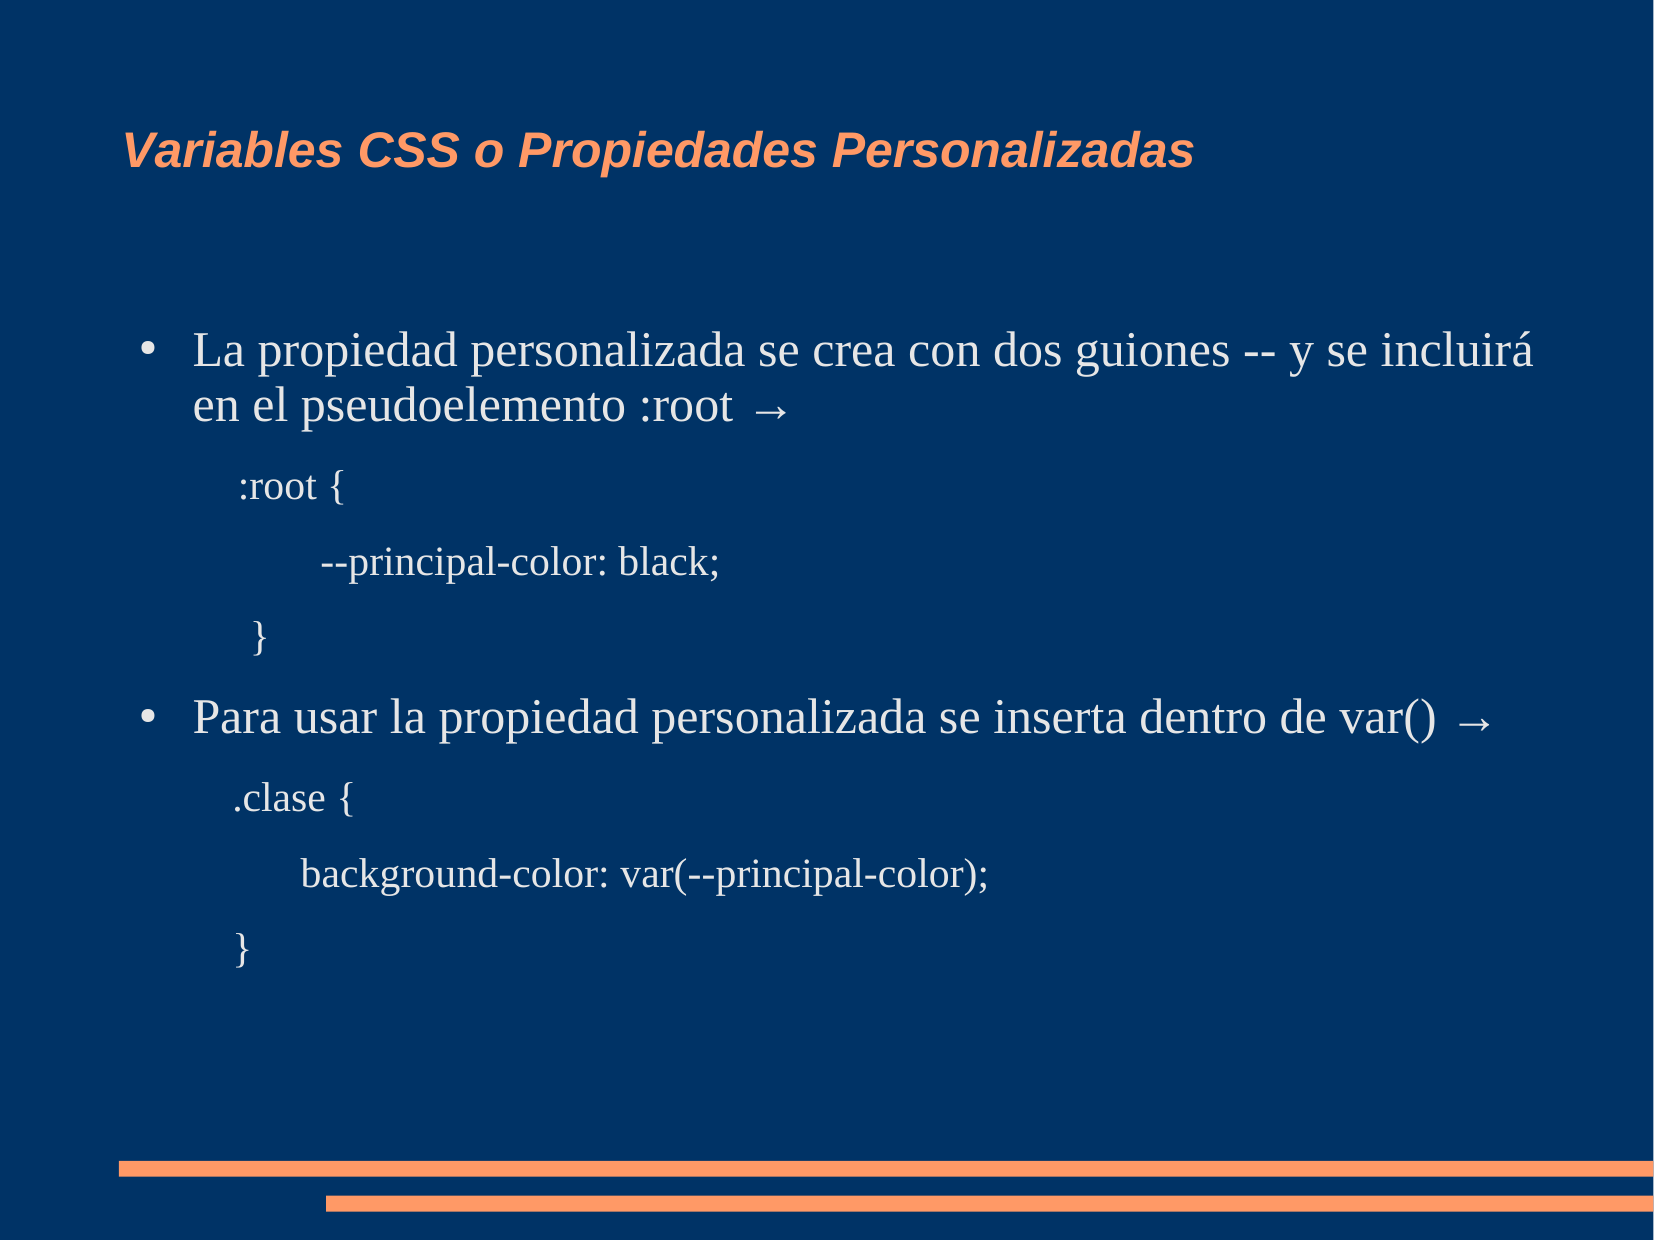

# Variables CSS o Propiedades Personalizadas
La propiedad personalizada se crea con dos guiones -- y se incluirá en el pseudoelemento :root →
:root {
--principal-color: black;
 }
Para usar la propiedad personalizada se inserta dentro de var() →
.clase {
background-color: var(--principal-color);
}